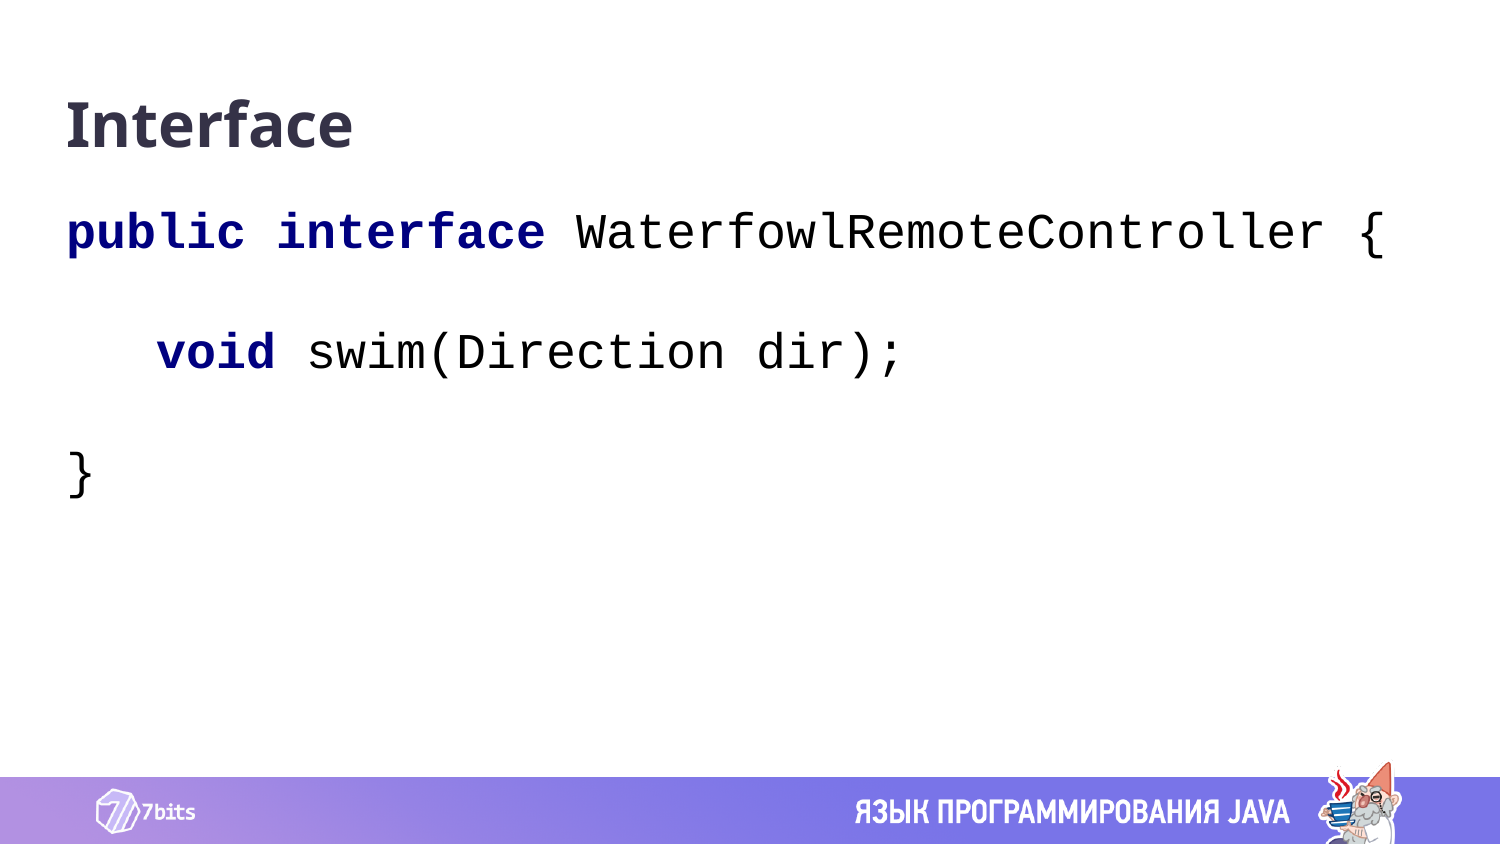

# Interface
public interface WaterfowlRemoteController {
 void swim(Direction dir);
}